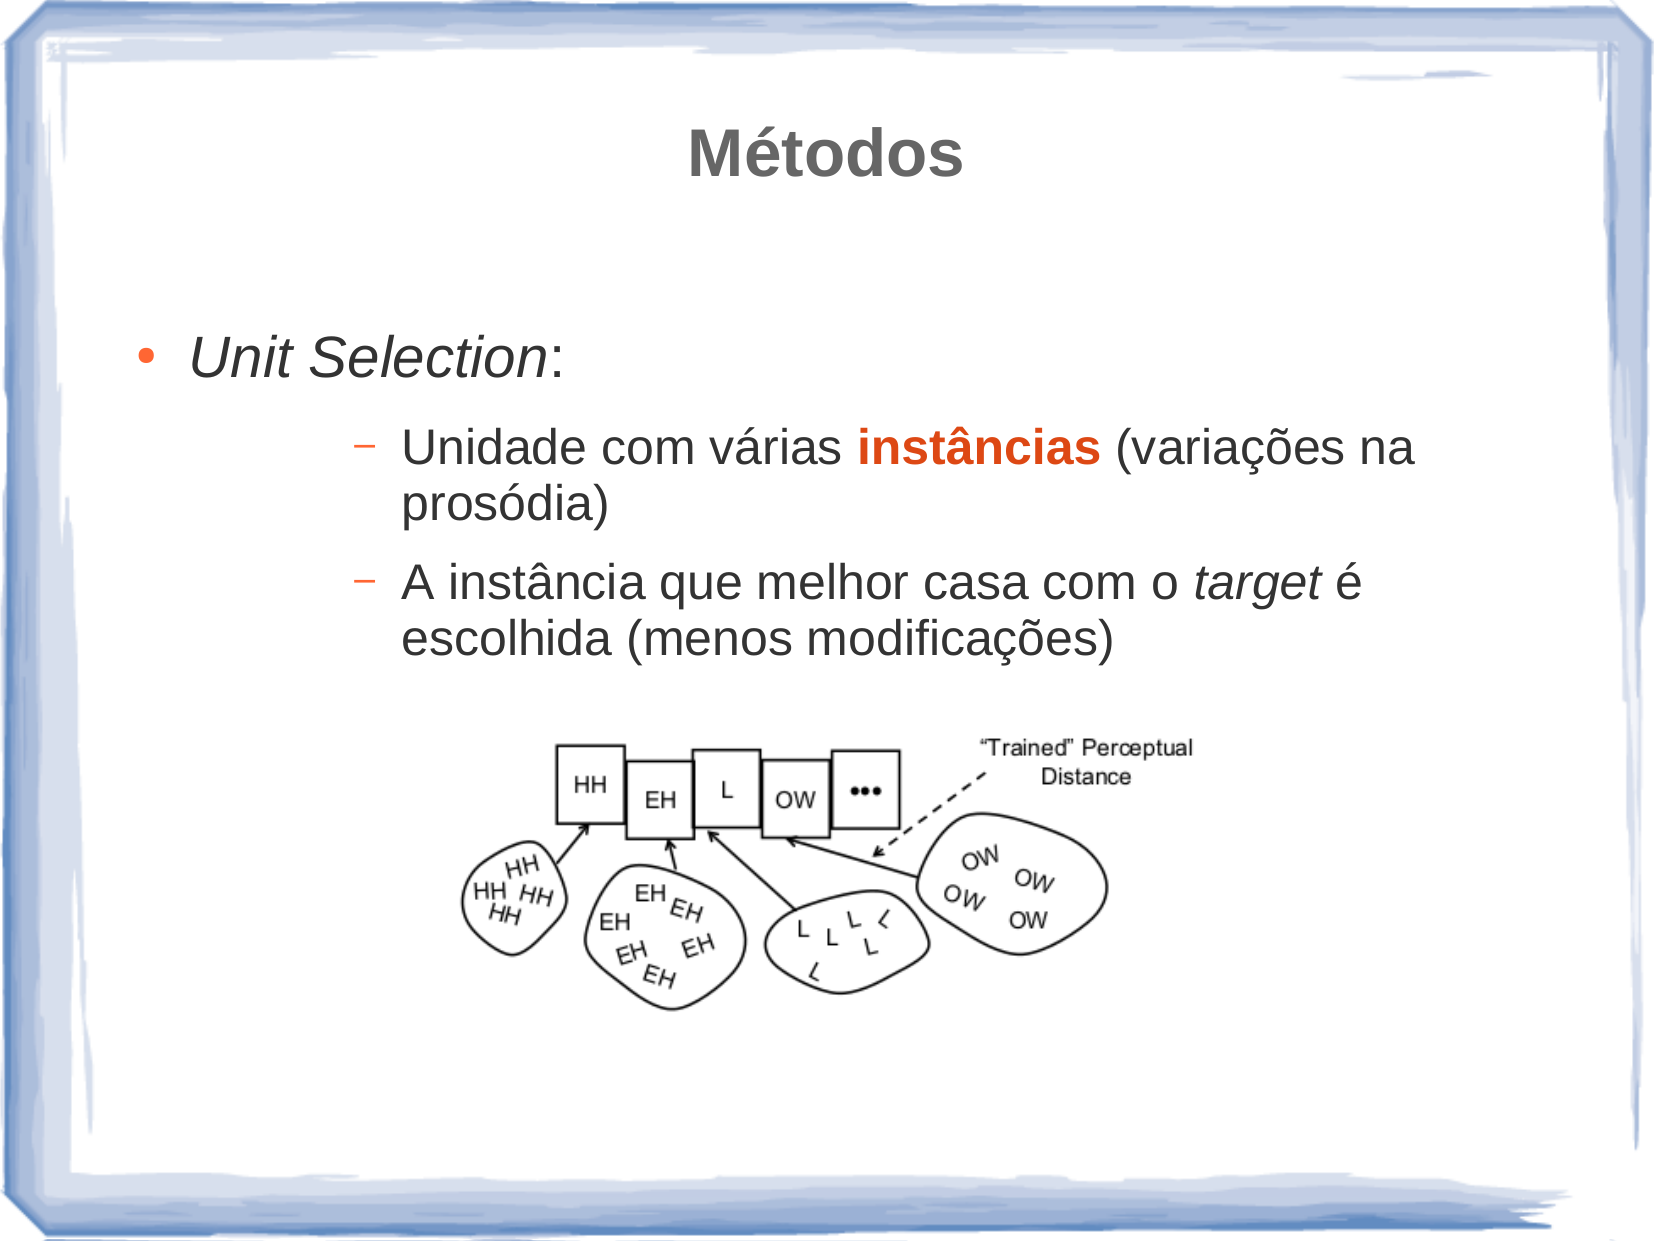

# Métodos
Unit Selection:
Unidade com várias instâncias (variações na prosódia)
A instância que melhor casa com o target é escolhida (menos modificações)